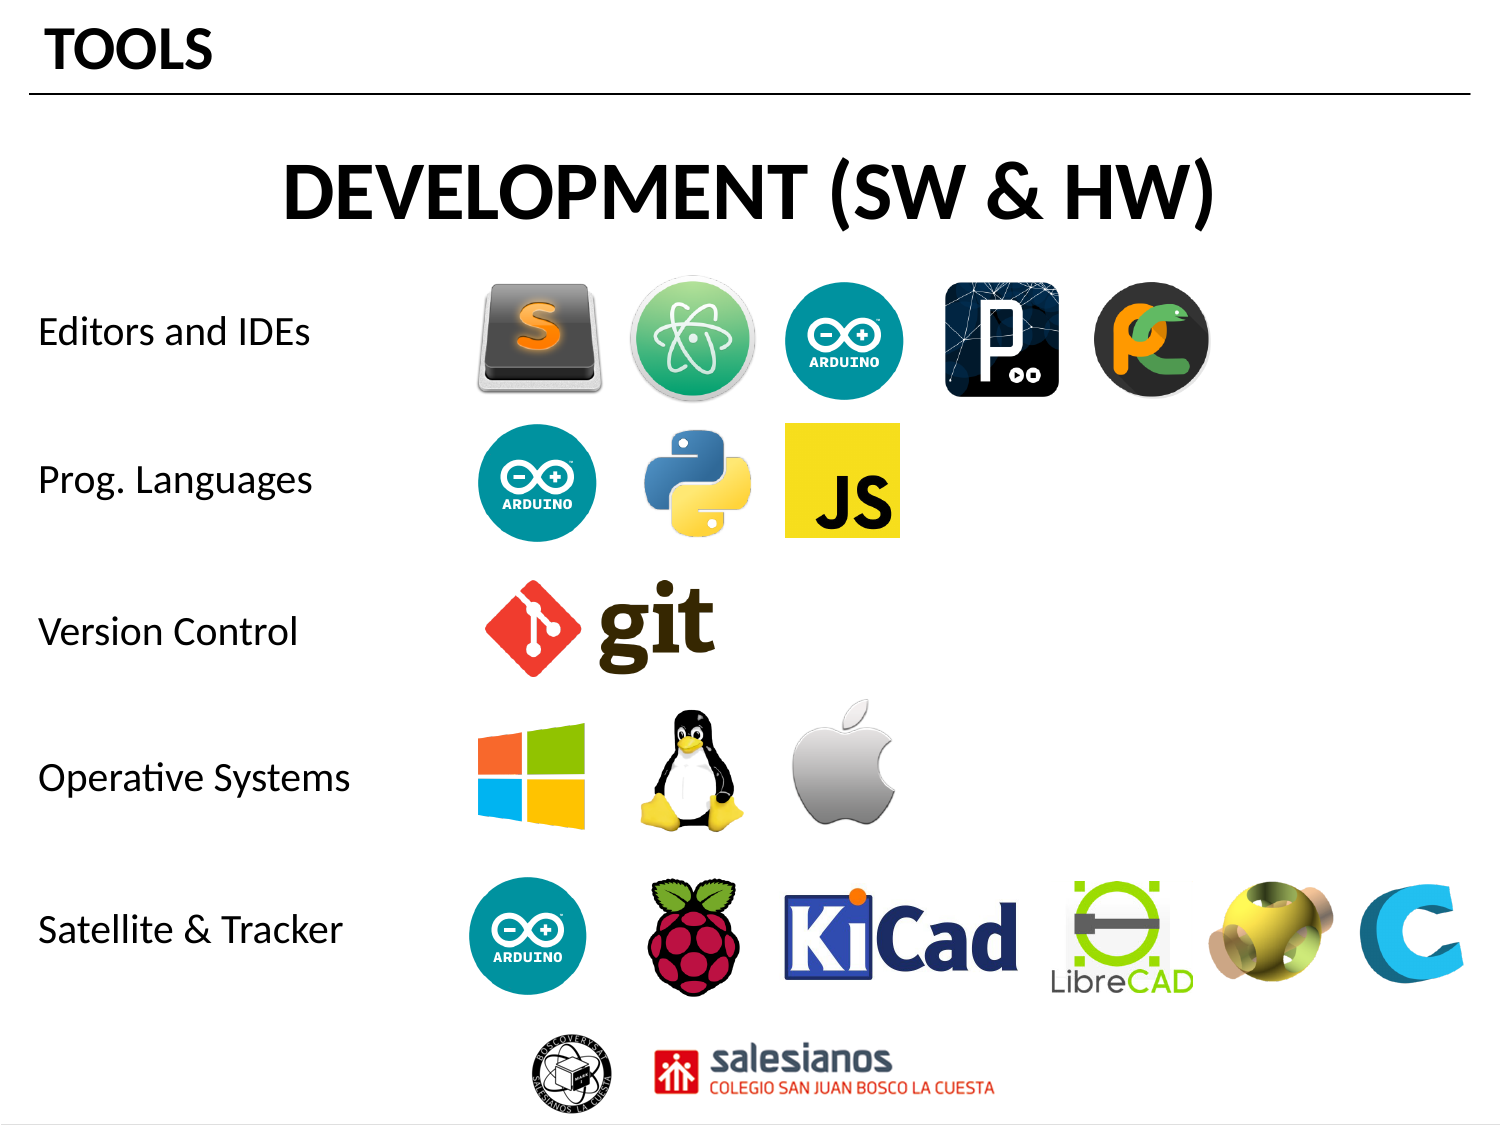

TOOLS
DEVELOPMENT (SW & HW)
Editors and IDEs
Prog. Languages
Version Control
Operative Systems
Satellite & Tracker